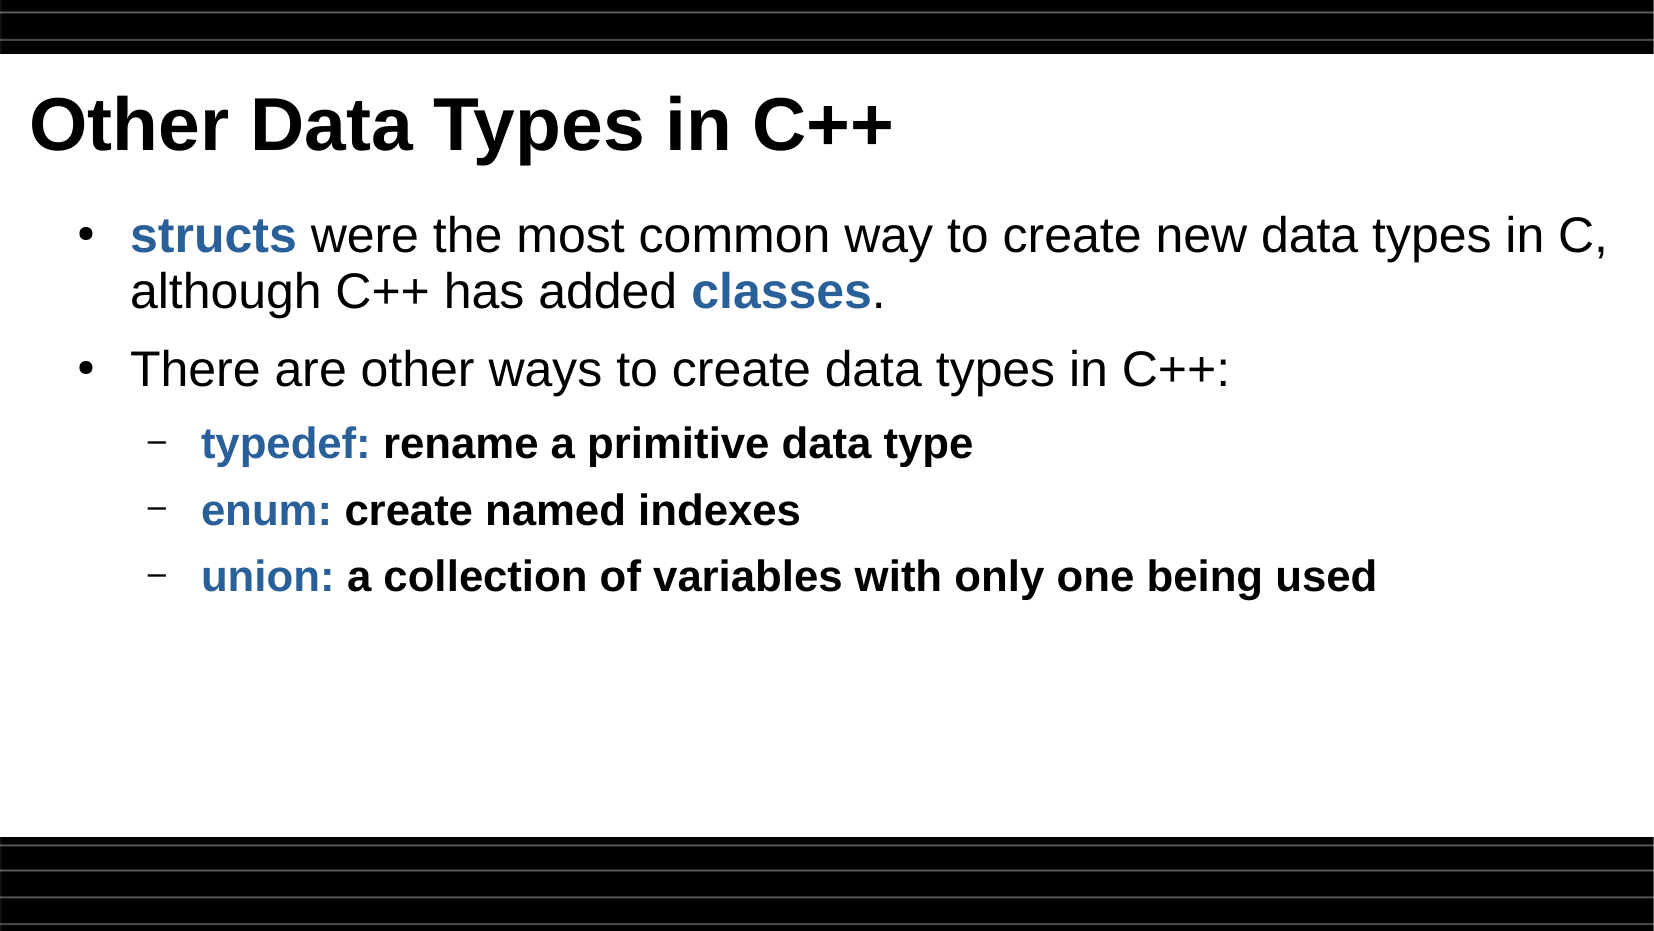

Other Data Types in C++
# structs were the most common way to create new data types in C, although C++ has added classes.
There are other ways to create data types in C++:
typedef: rename a primitive data type
enum: create named indexes
union: a collection of variables with only one being used